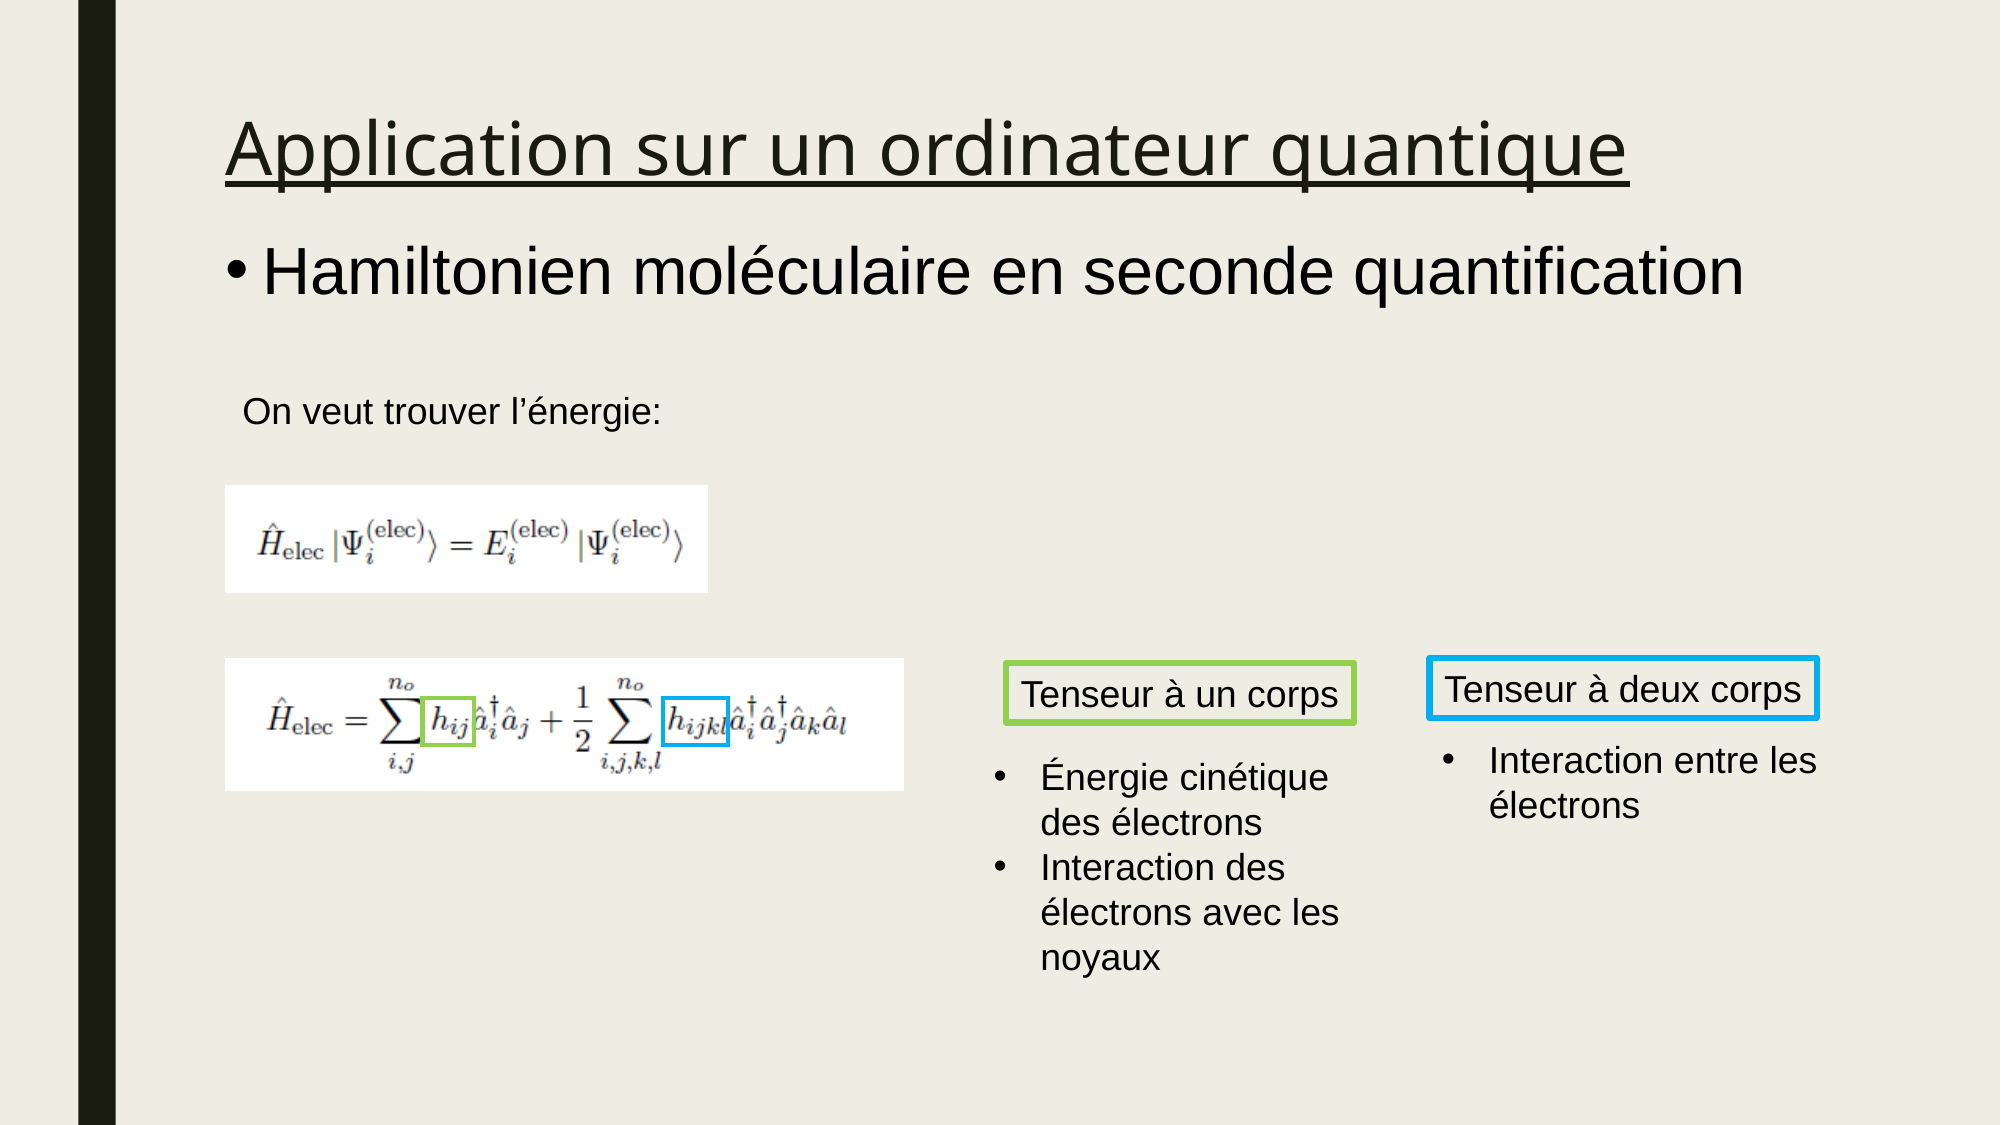

Application sur un ordinateur quantique
# Hamiltonien moléculaire en seconde quantification
On veut trouver l’énergie:
Tenseur à deux corps
Tenseur à un corps
Interaction entre les électrons
Énergie cinétique des électrons
Interaction des électrons avec les noyaux